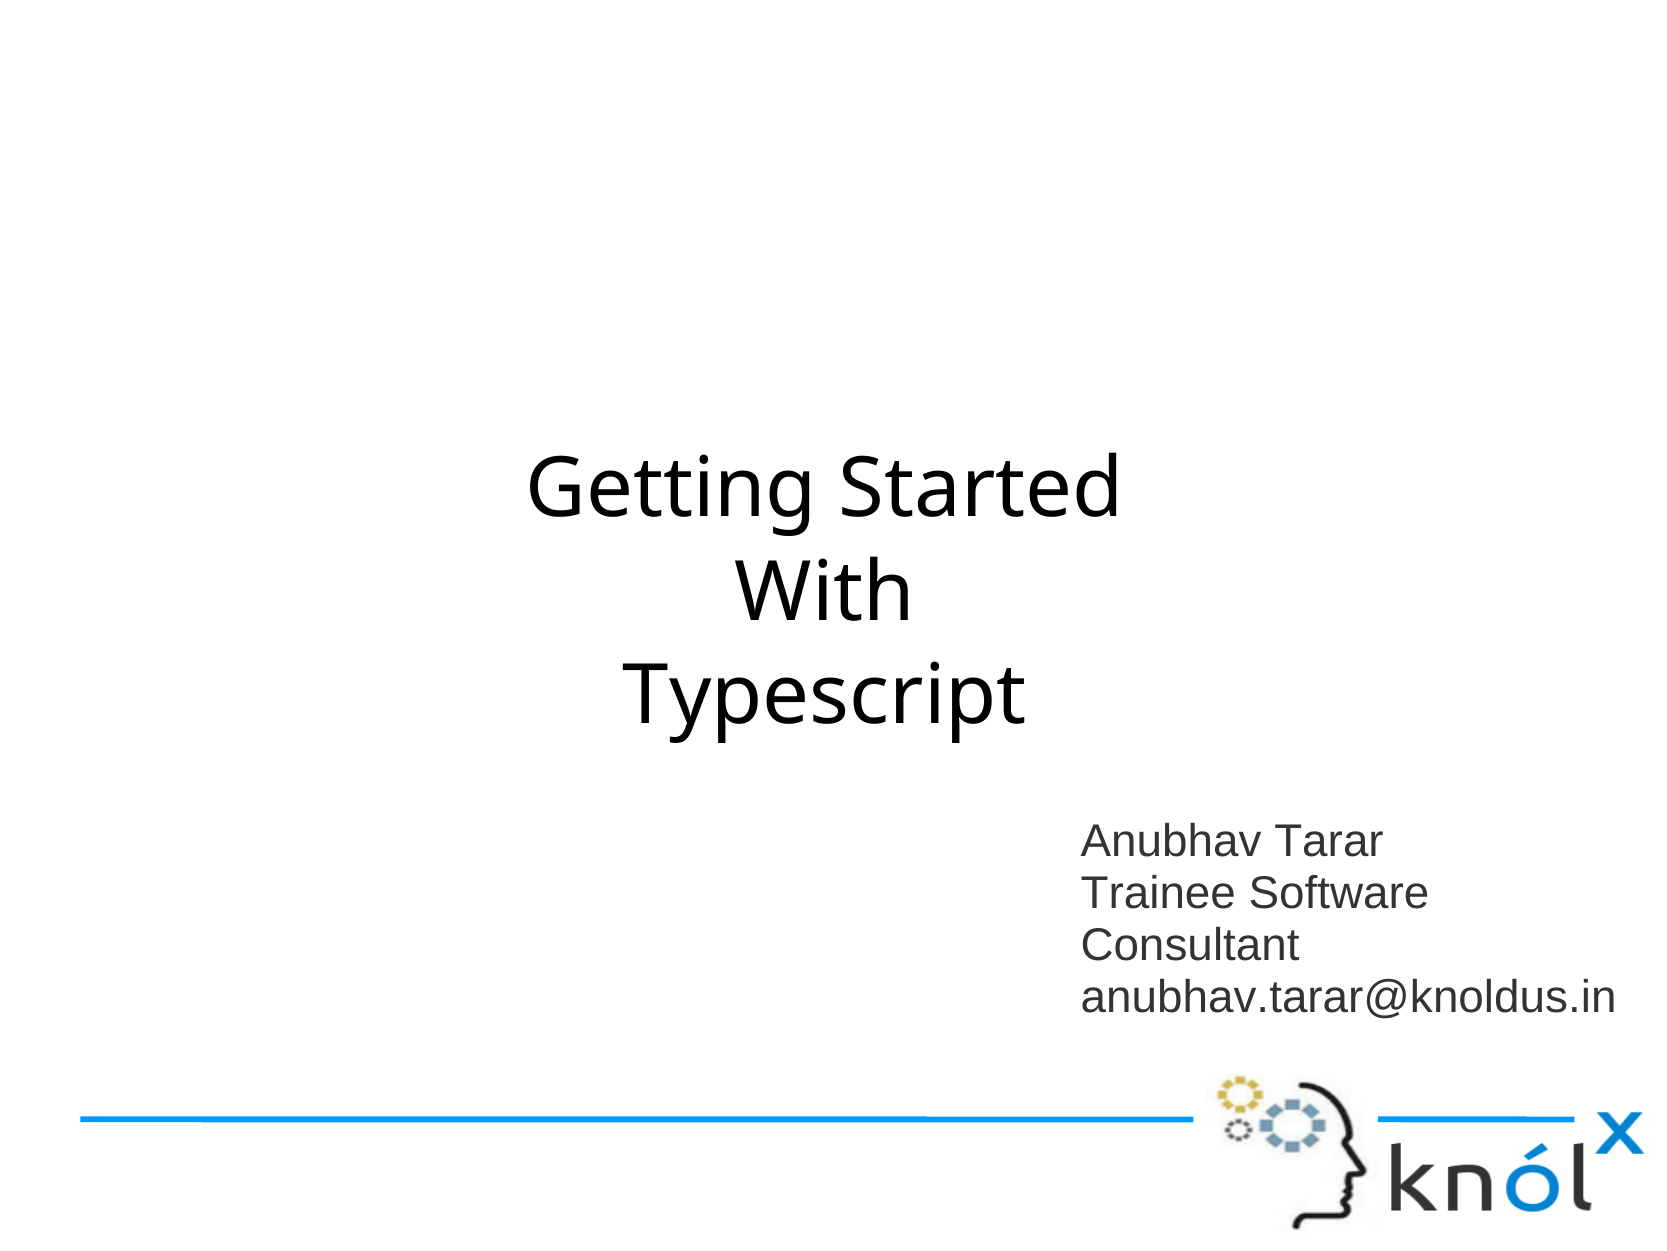

Getting Started
With
Typescript
Anubhav Tarar
Trainee Software Consultant
anubhav.tarar@knoldus.in